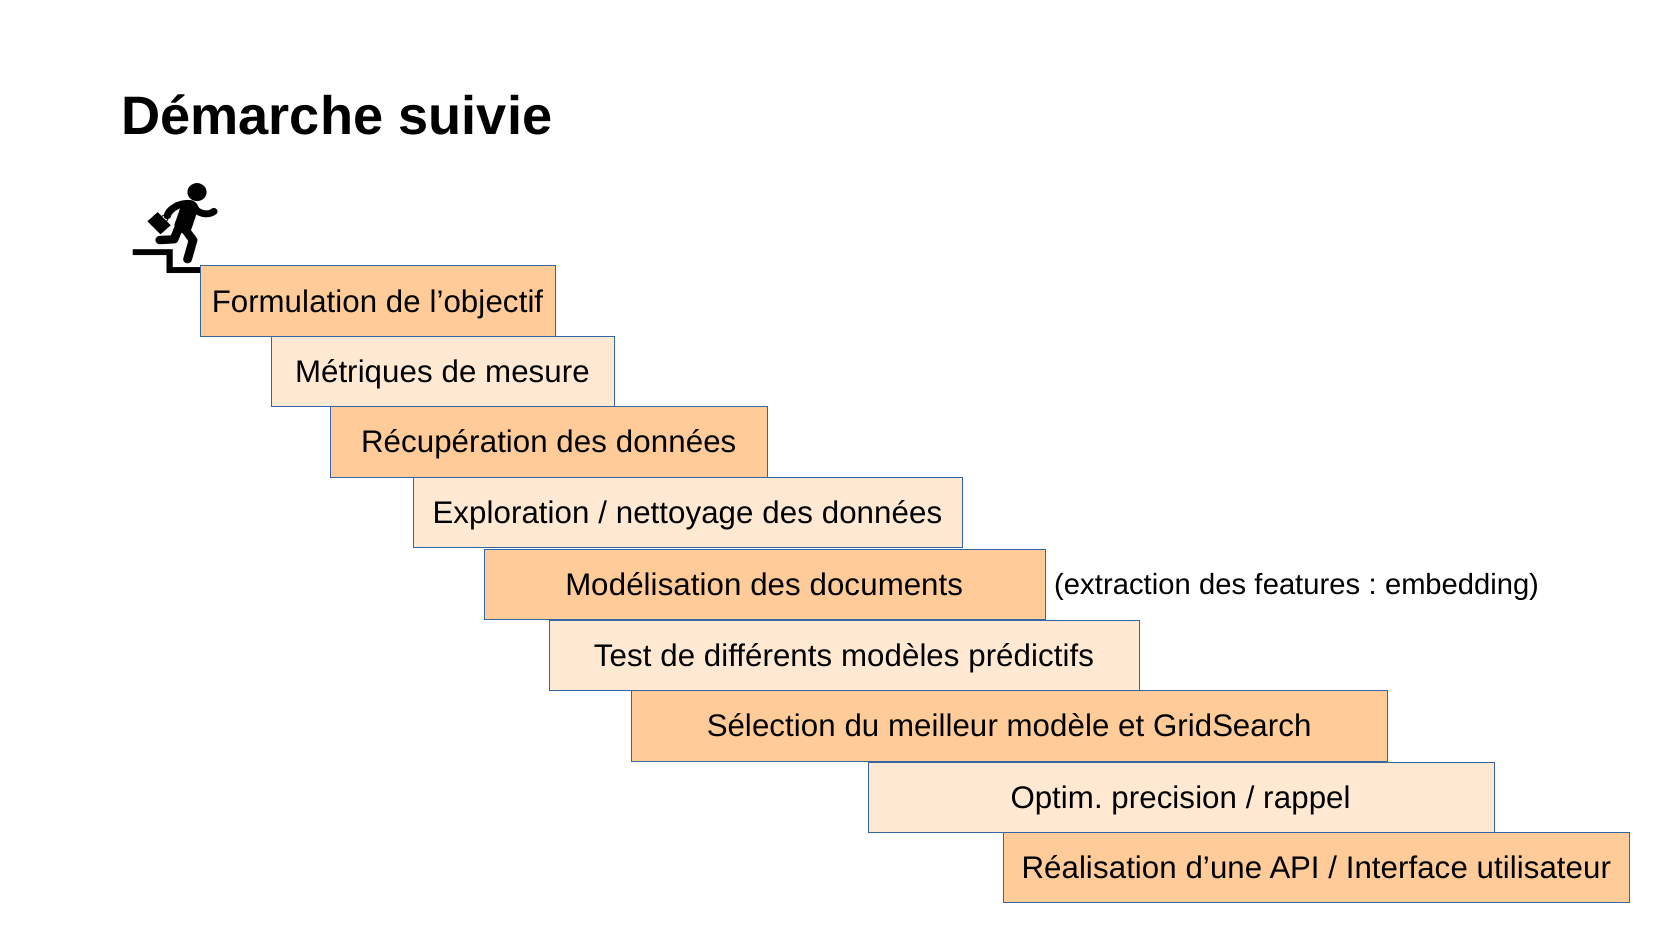

Démarche suivie
Formulation de l’objectif
Métriques de mesure
Récupération des données
Exploration / nettoyage des données
Modélisation des documents
(extraction des features : embedding)
Test de différents modèles prédictifs
Sélection du meilleur modèle et GridSearch
Optim. precision / rappel
Réalisation d’une API / Interface utilisateur